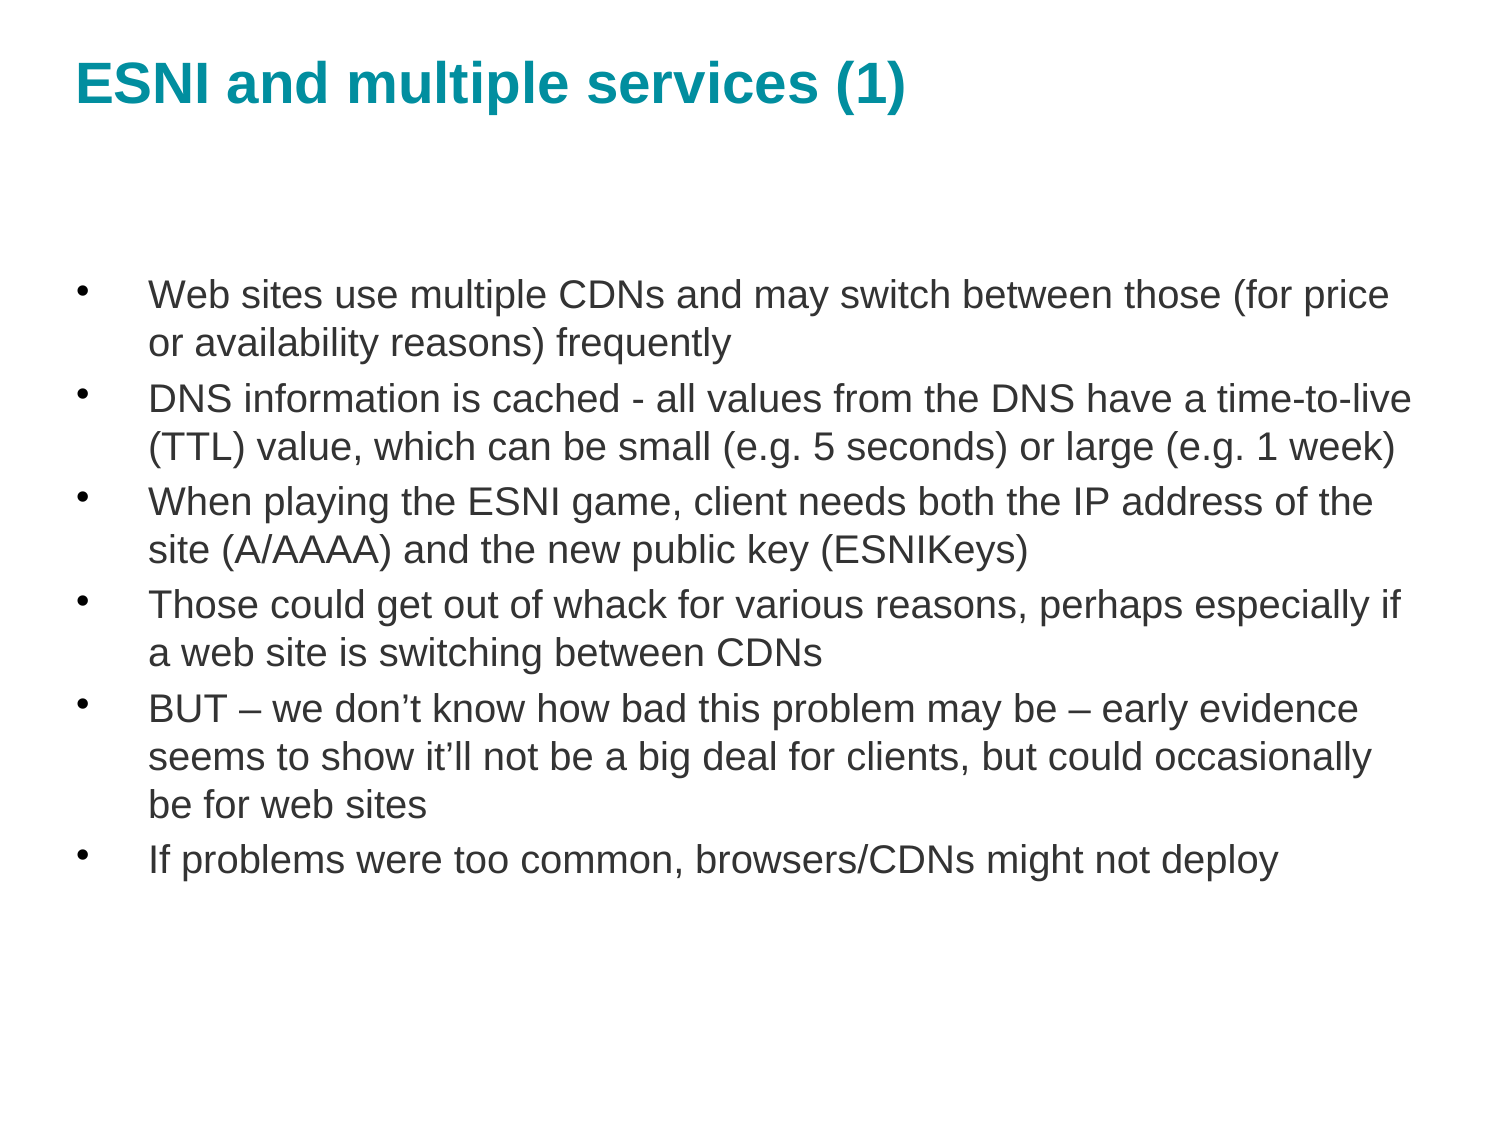

# ESNI and multiple services (1)
Web sites use multiple CDNs and may switch between those (for price or availability reasons) frequently
DNS information is cached - all values from the DNS have a time-to-live (TTL) value, which can be small (e.g. 5 seconds) or large (e.g. 1 week)
When playing the ESNI game, client needs both the IP address of the site (A/AAAA) and the new public key (ESNIKeys)
Those could get out of whack for various reasons, perhaps especially if a web site is switching between CDNs
BUT – we don’t know how bad this problem may be – early evidence seems to show it’ll not be a big deal for clients, but could occasionally be for web sites
If problems were too common, browsers/CDNs might not deploy